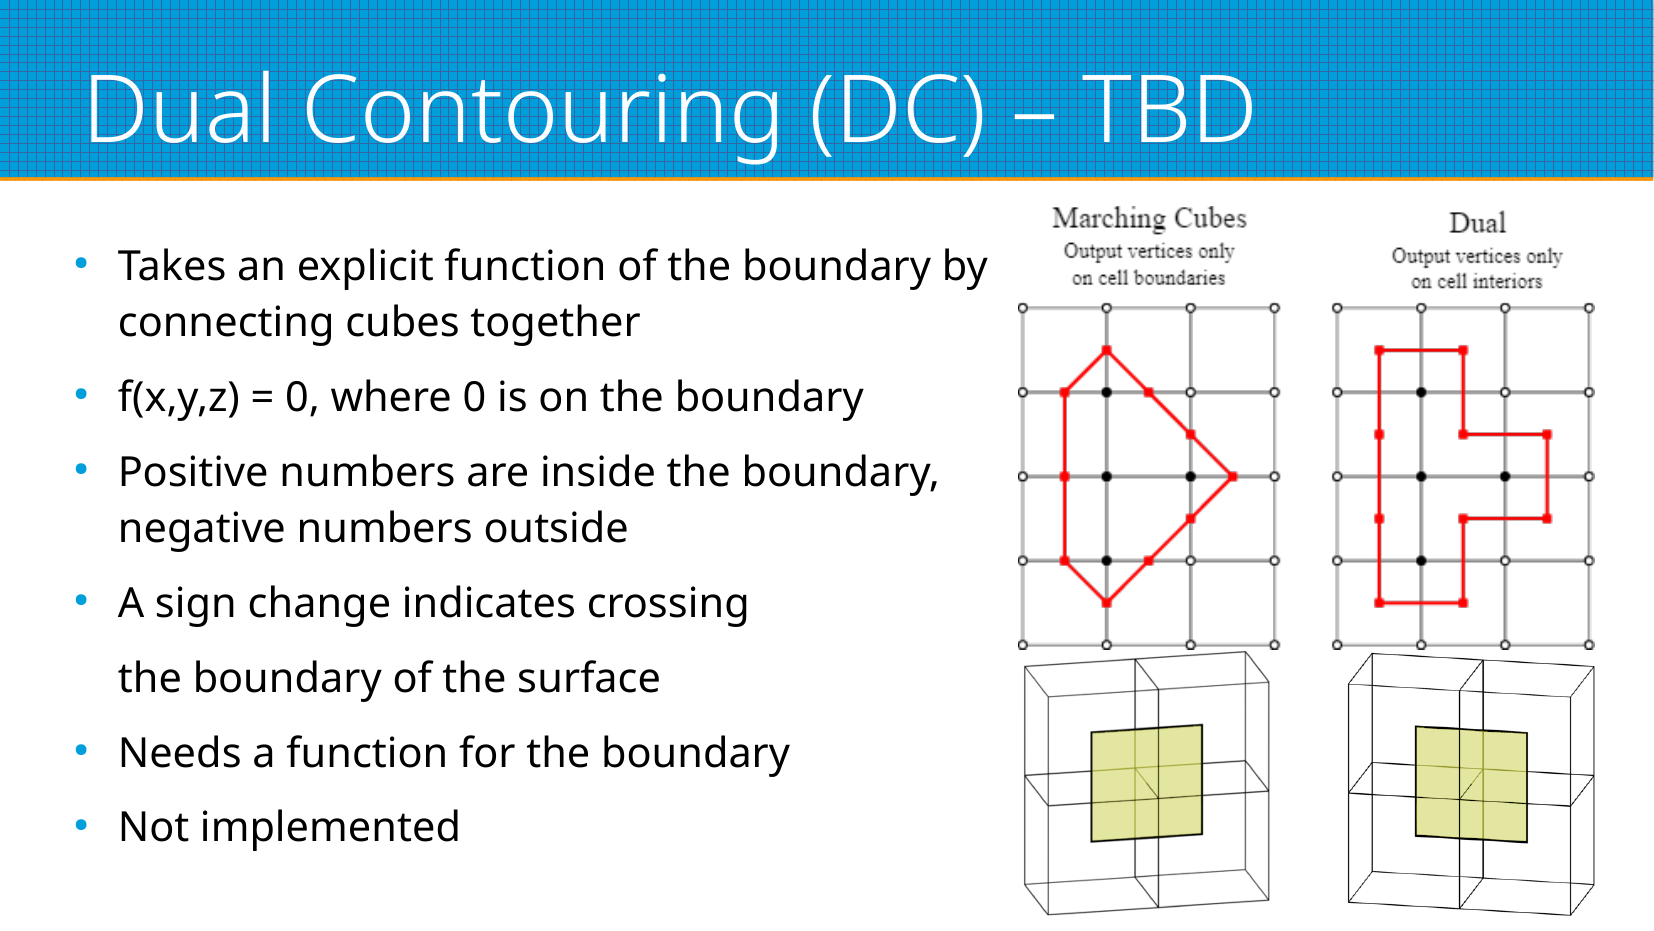

# Dual Contouring (DC) – TBD
Takes an explicit function of the boundary by connecting cubes together
f(x,y,z) = 0, where 0 is on the boundary
Positive numbers are inside the boundary, negative numbers outside
A sign change indicates crossing
the boundary of the surface
Needs a function for the boundary
Not implemented